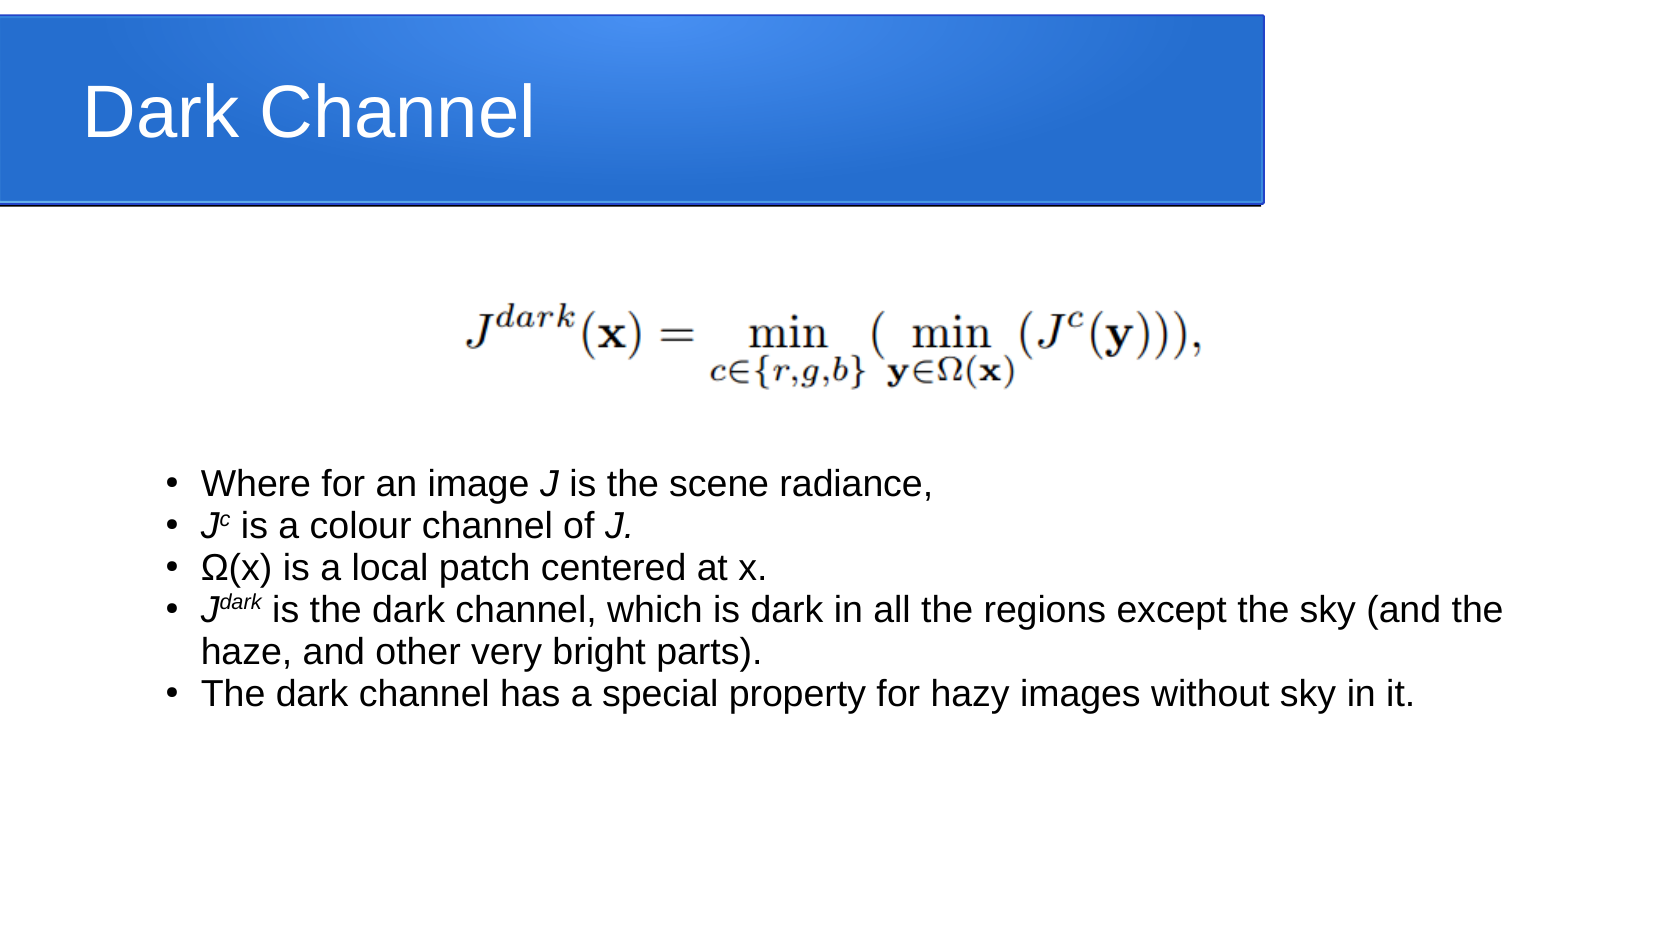

# Dark Channel
Where for an image J is the scene radiance,
Jc is a colour channel of J.
Ω(x) is a local patch centered at x.
Jdark is the dark channel, which is dark in all the regions except the sky (and the haze, and other very bright parts).
The dark channel has a special property for hazy images without sky in it.